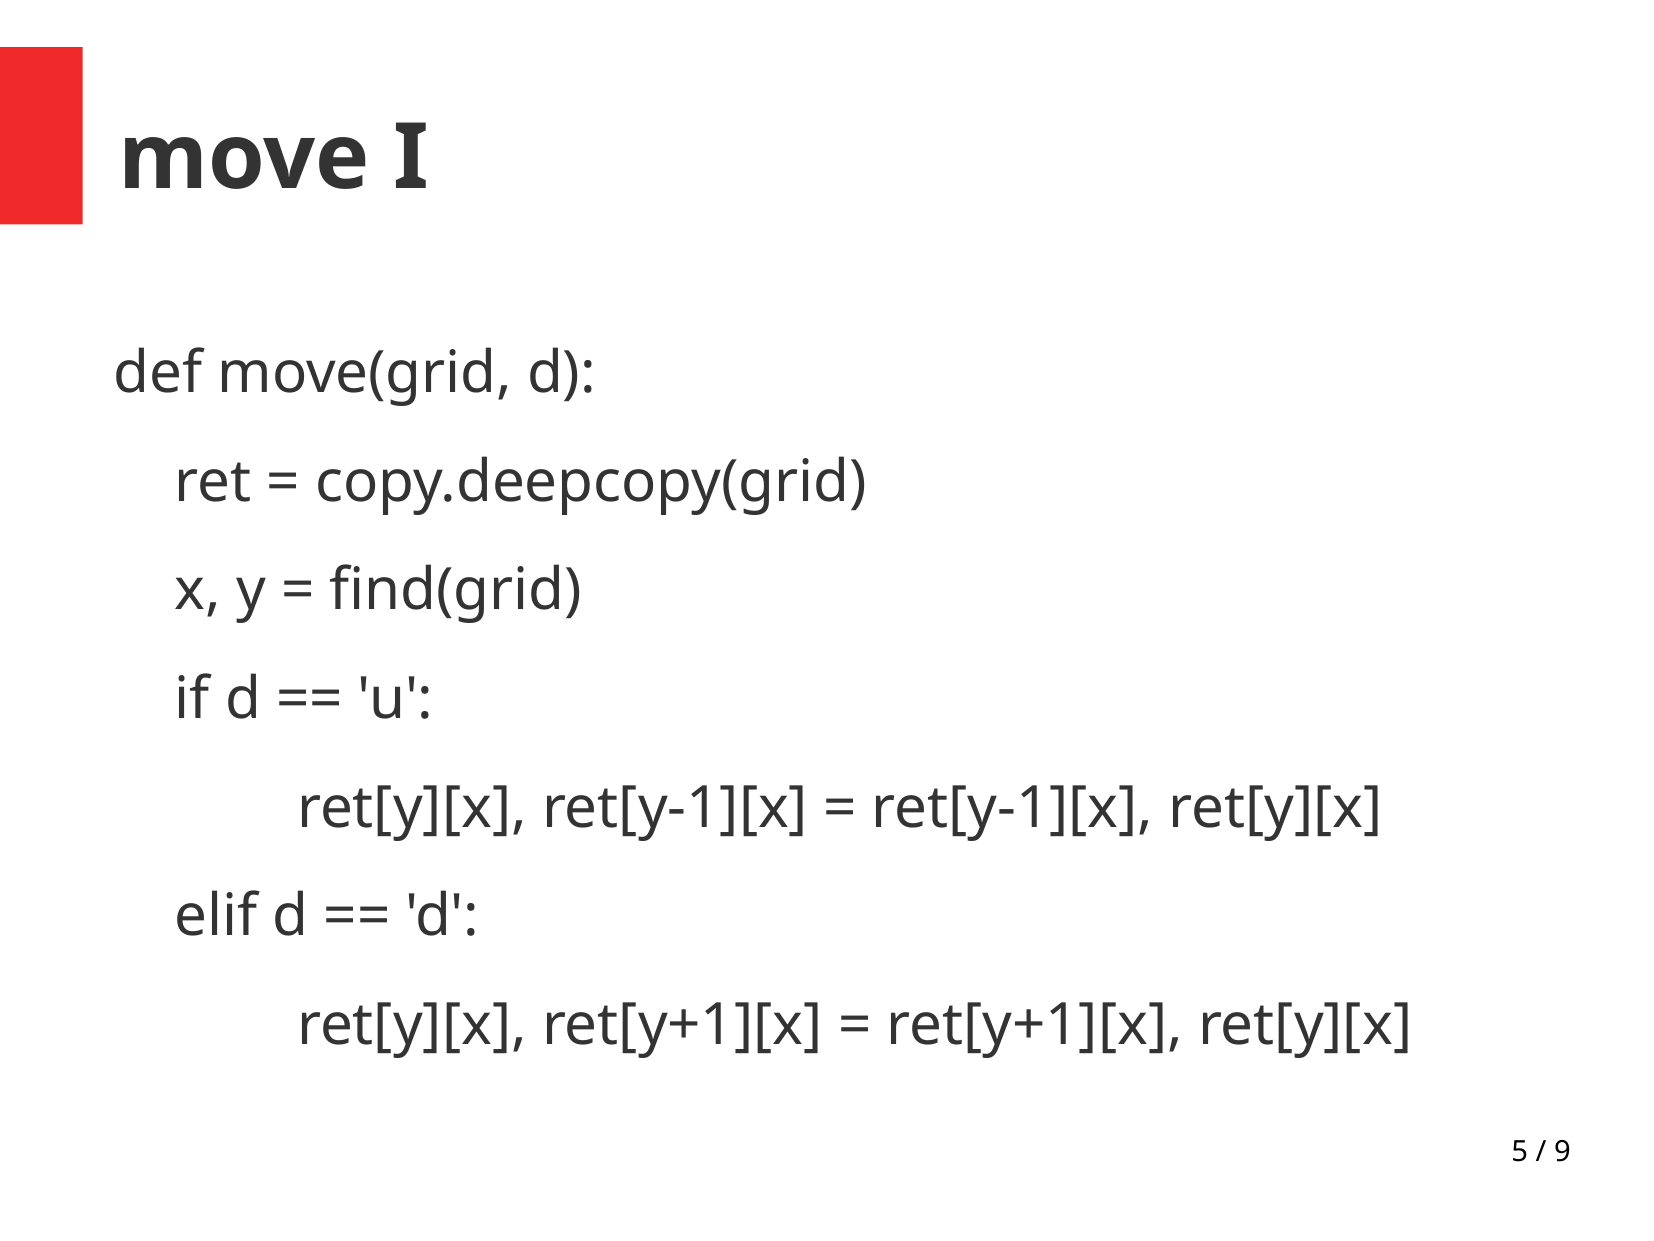

# move I
def move(grid, d):
 ret = copy.deepcopy(grid)
 x, y = find(grid)
 if d == 'u':
 ret[y][x], ret[y-1][x] = ret[y-1][x], ret[y][x]
 elif d == 'd':
 ret[y][x], ret[y+1][x] = ret[y+1][x], ret[y][x]
5